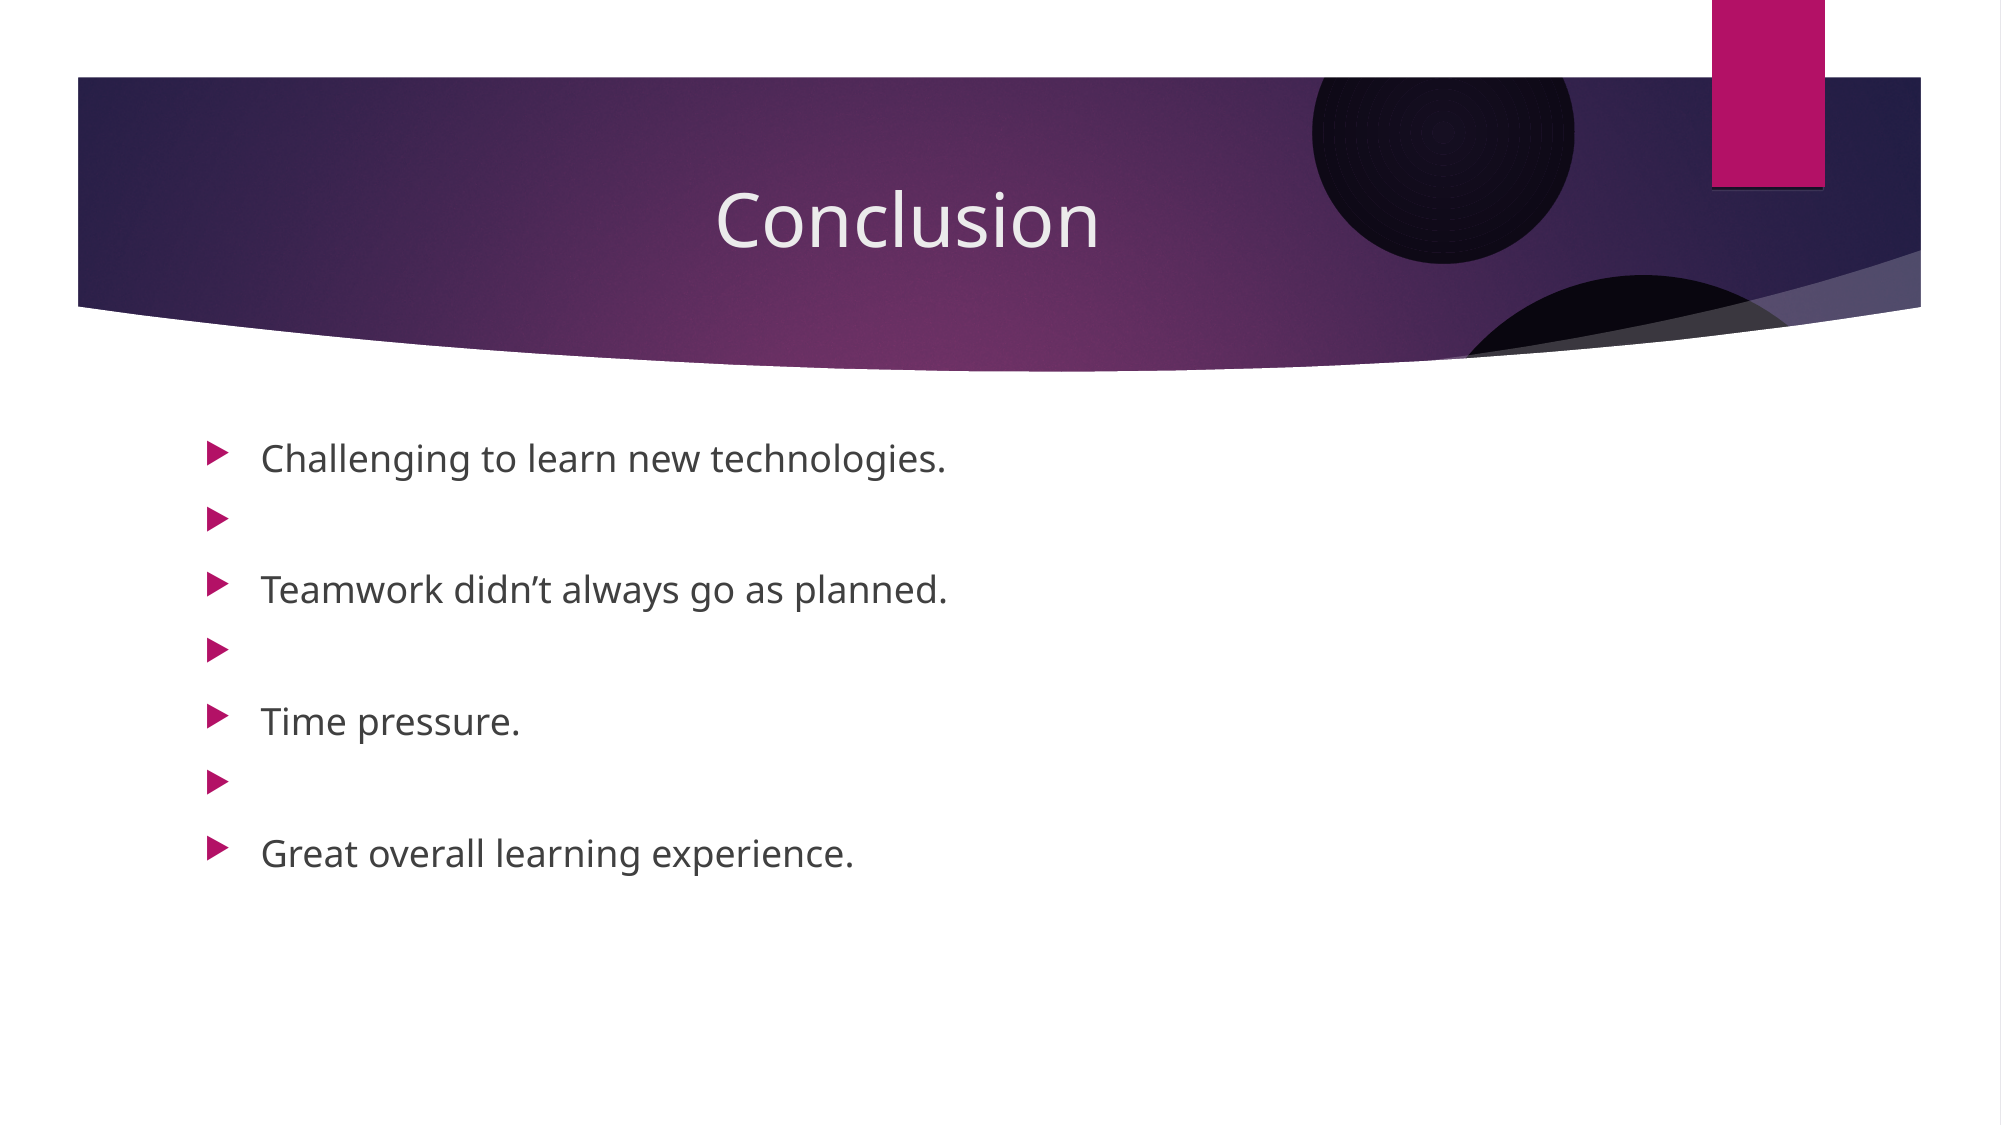

# Conclusion
Challenging to learn new technologies.
Teamwork didn’t always go as planned.
Time pressure.
Great overall learning experience.